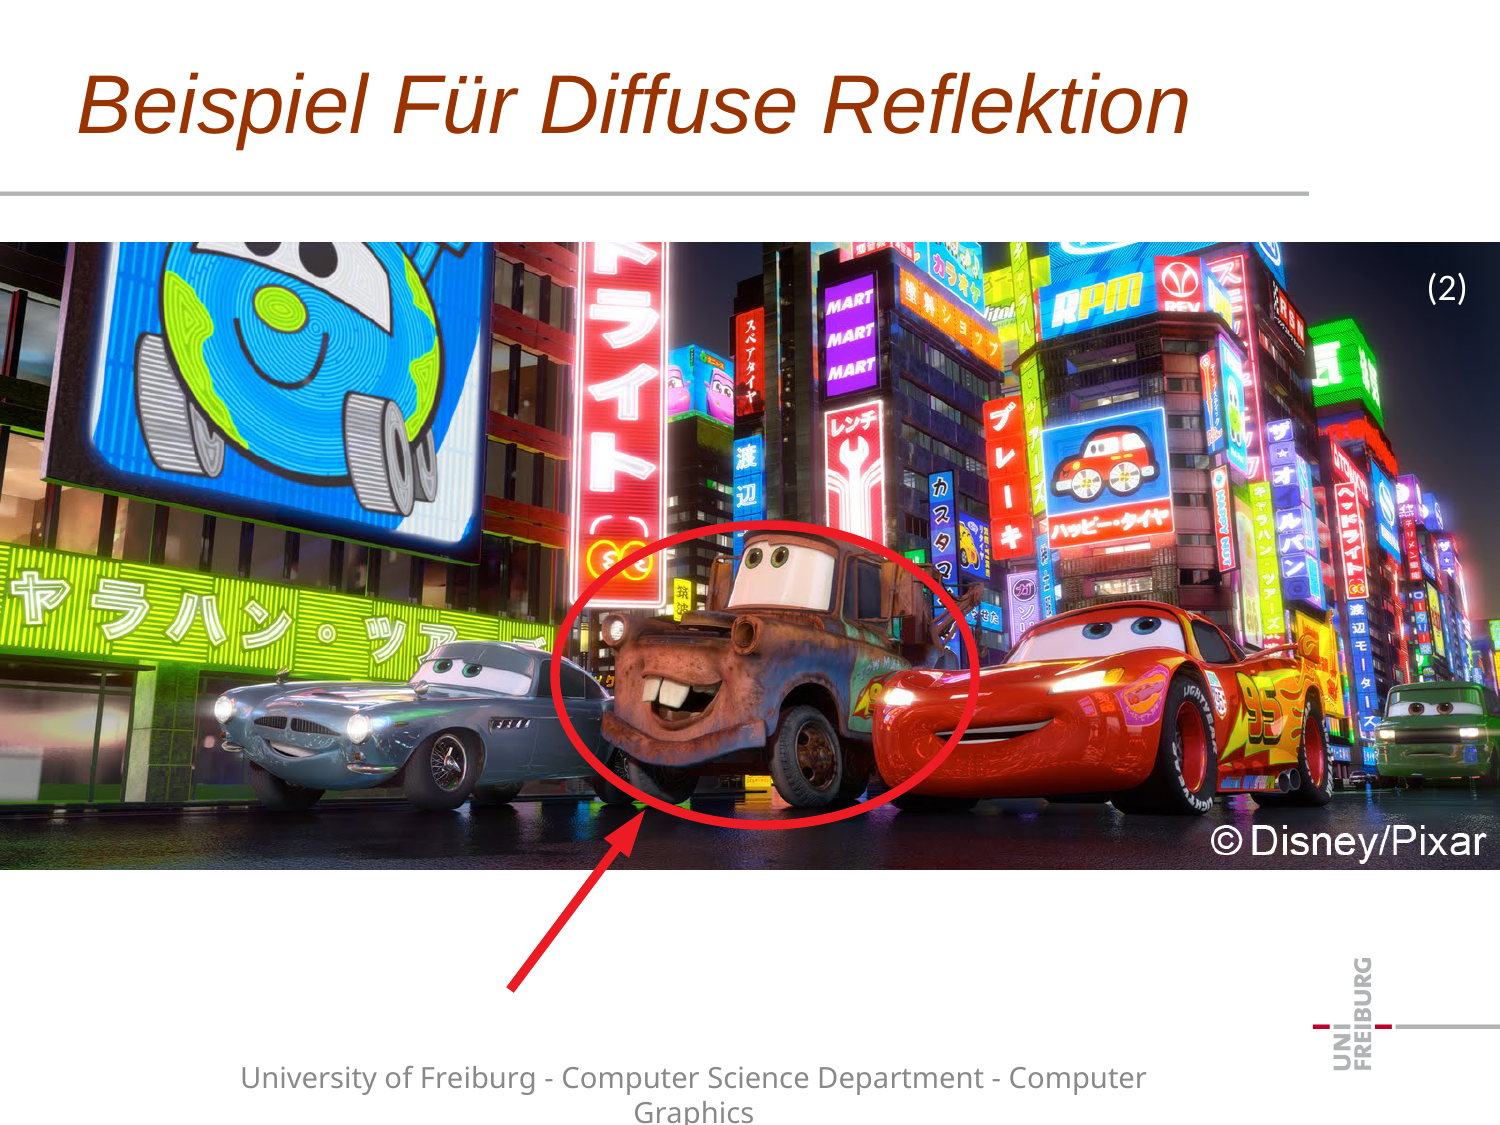

# Beispiel Für Diffuse Reflektion
(2)
12